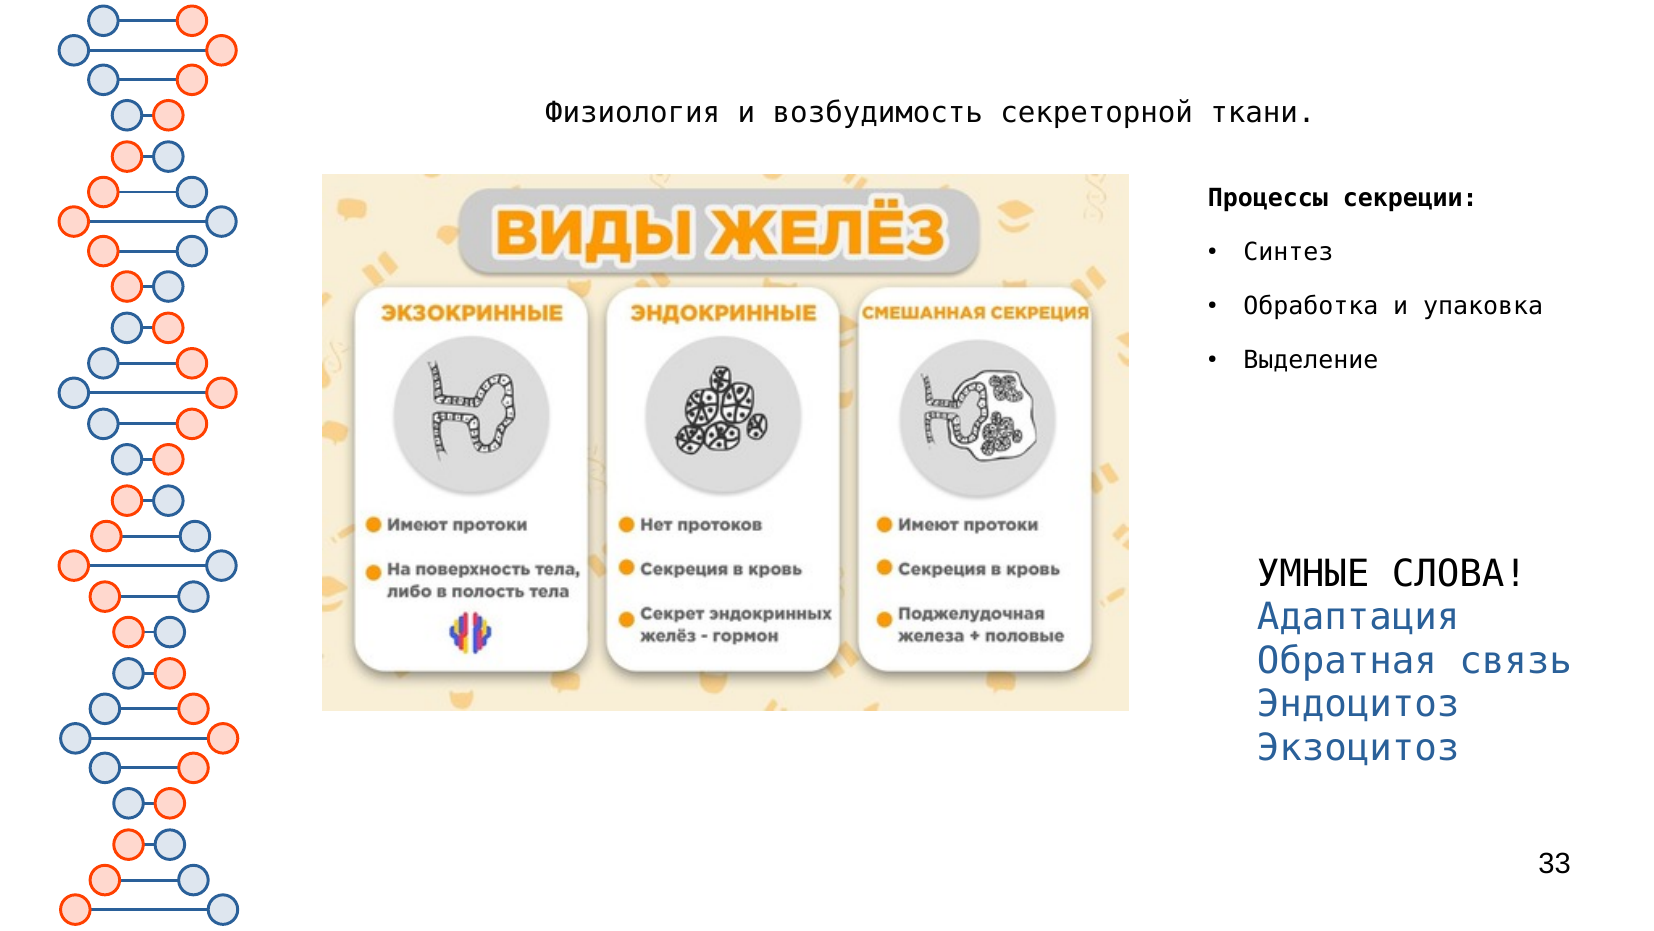

# Физиология и возбудимость секреторной ткани.
Процессы секреции:
Синтез
Обработка и упаковка
Выделение
УМНЫЕ СЛОВА!
Адаптация
Обратная связь
Эндоцитоз
Экзоцитоз
33